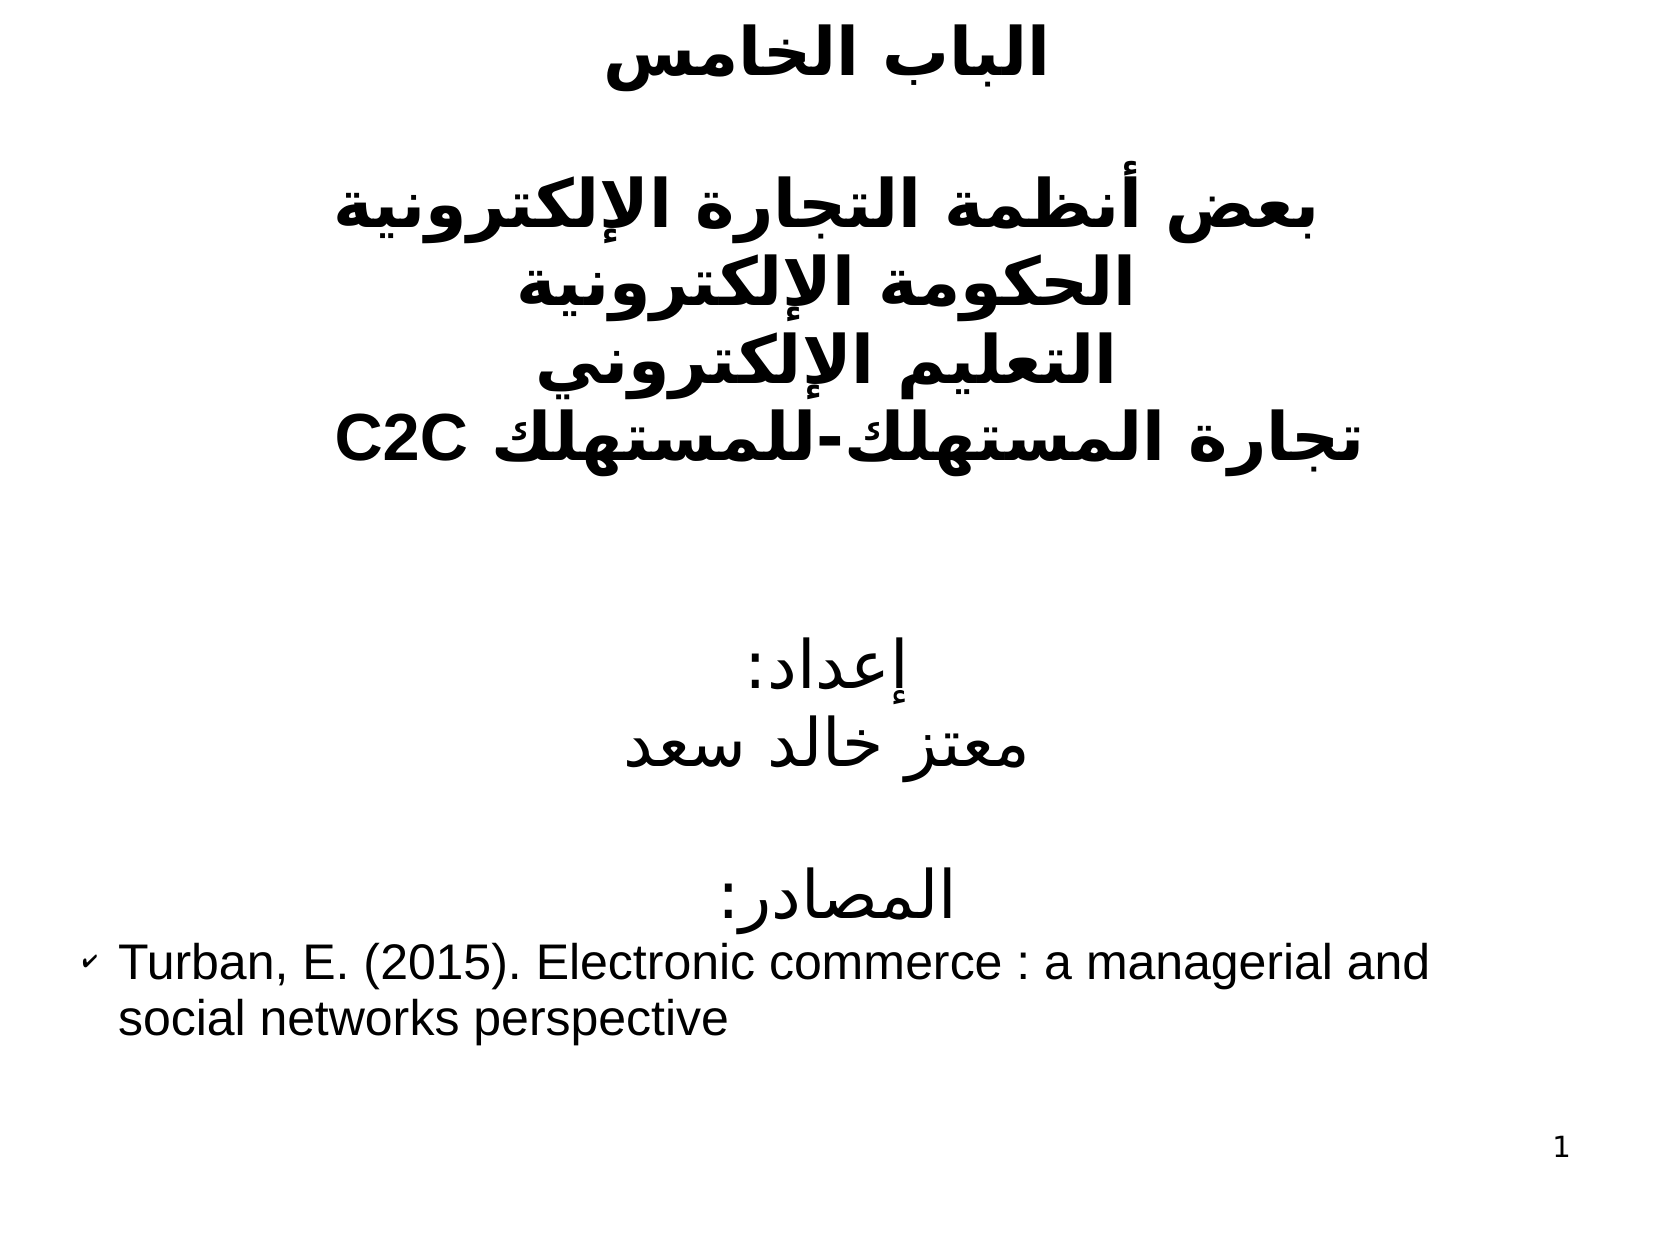

# الباب الخامس
بعض أنظمة التجارة الإلكترونية
الحكومة الإلكترونية
التعليم الإلكتروني
تجارة المستهلك-للمستهلك C2C
إعداد:
معتز خالد سعد
المصادر:
Turban, E. (2015). Electronic commerce : a managerial and social networks perspective
1